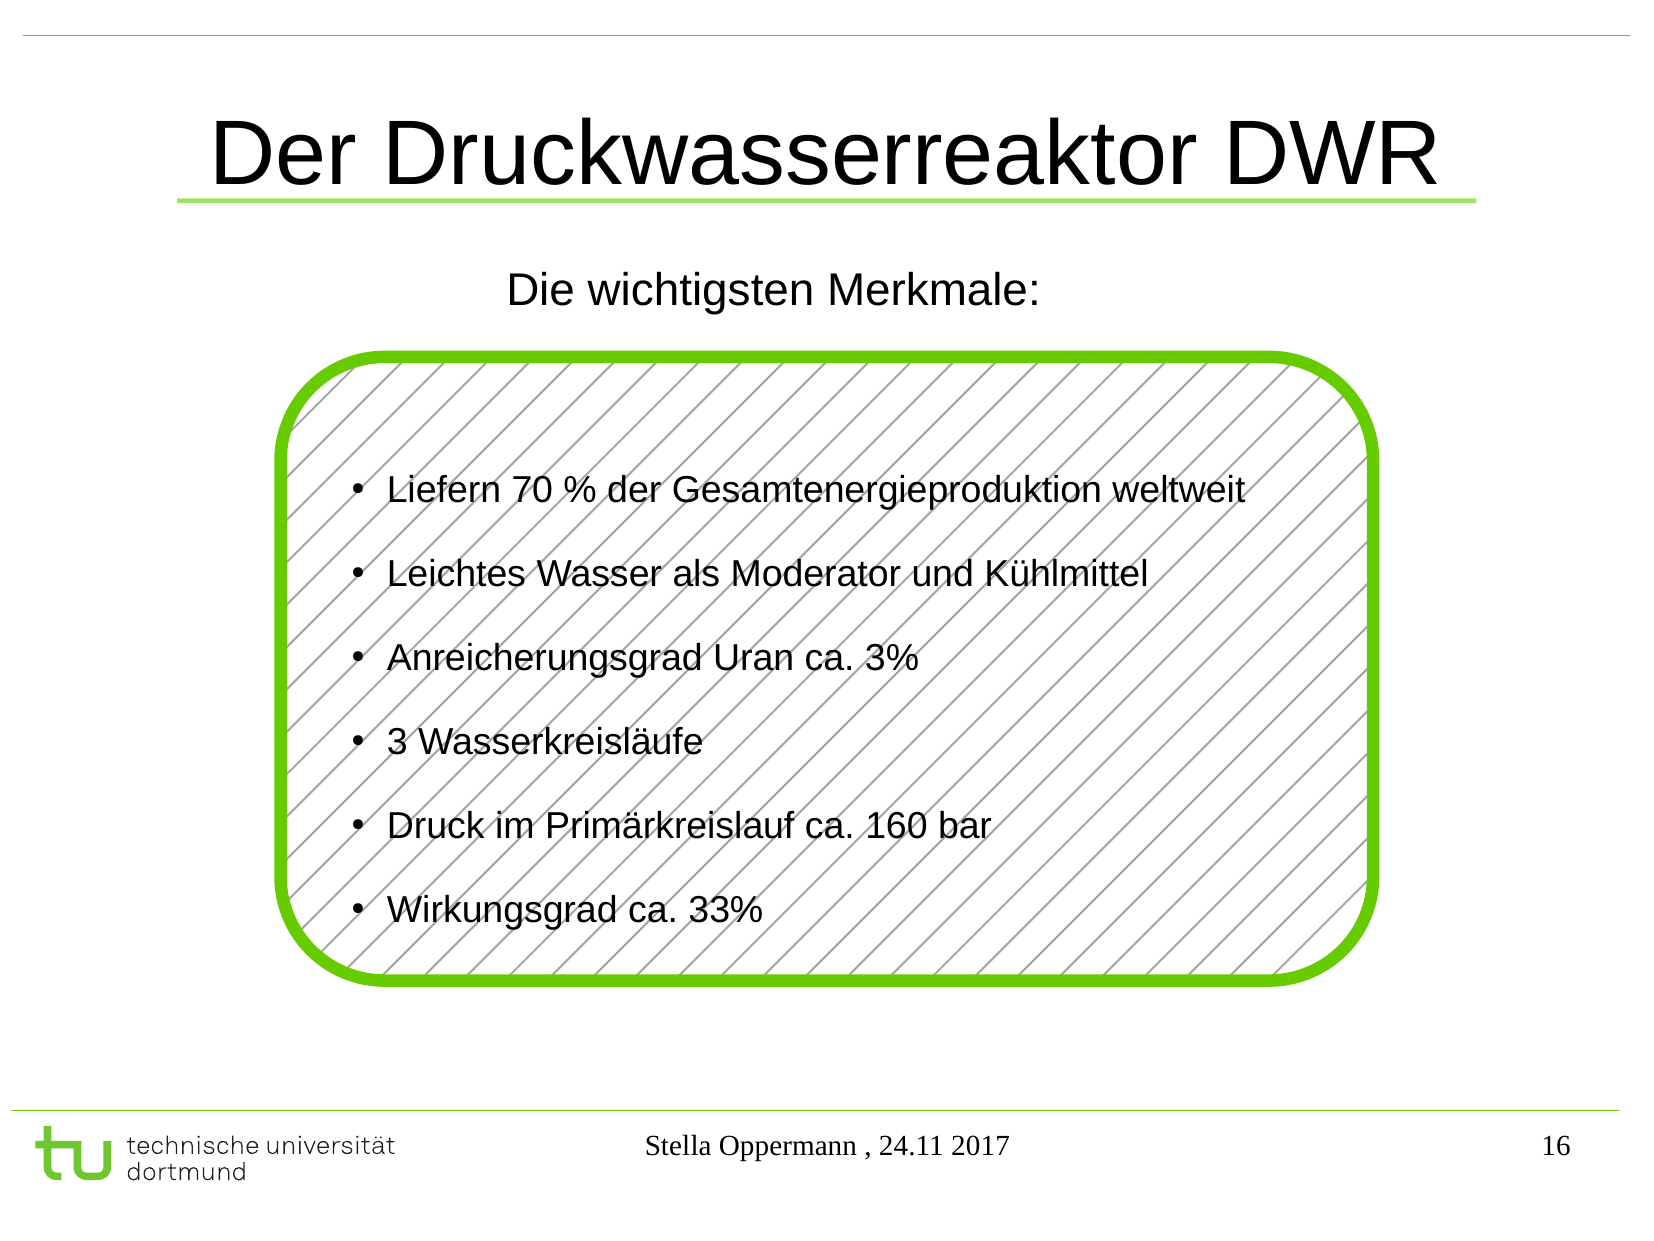

# Der Druckwasserreaktor DWR
Die wichtigsten Merkmale:
Liefern 70 % der Gesamtenergieproduktion weltweit
Leichtes Wasser als Moderator und Kühlmittel
Anreicherungsgrad Uran ca. 3%
3 Wasserkreisläufe
Druck im Primärkreislauf ca. 160 bar
Wirkungsgrad ca. 33%
Stella Oppermann , 24.11 2017
16